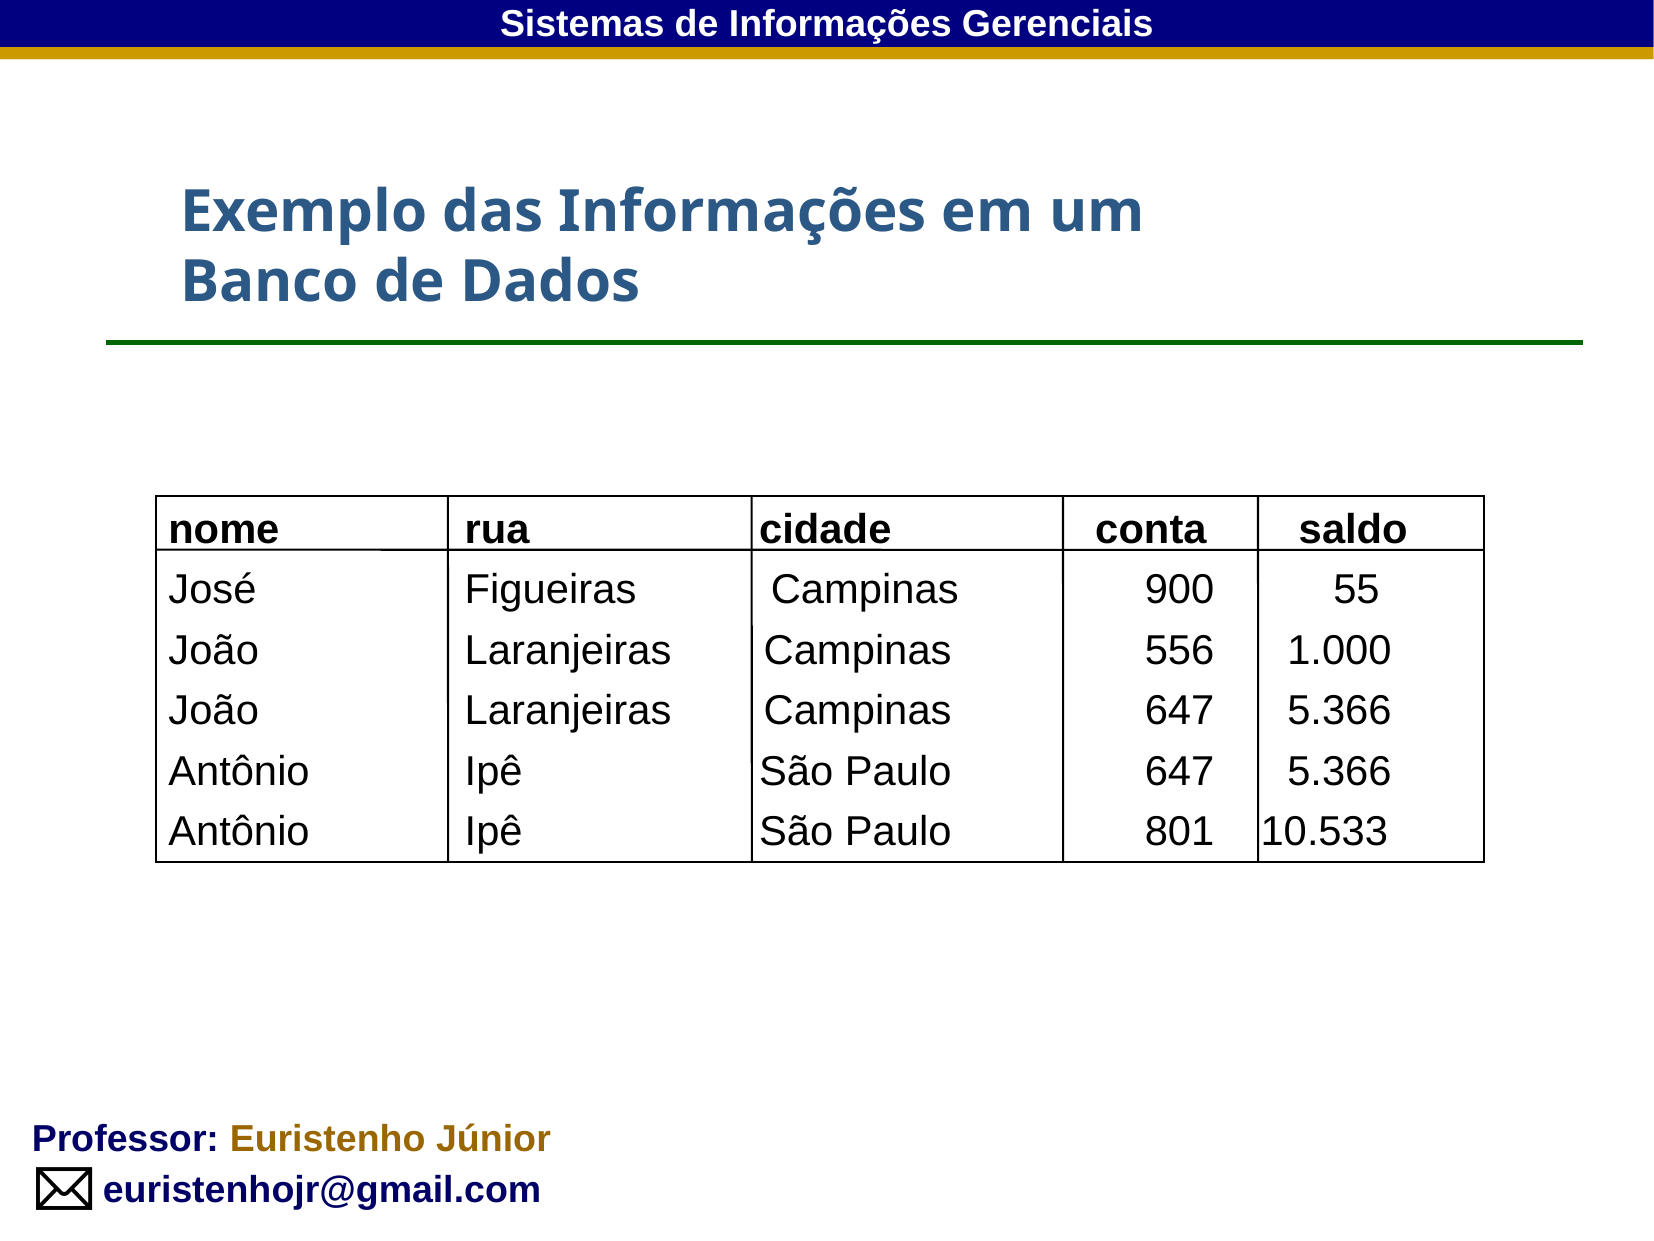

Empreendedorismo
Sistemas de Informações Gerenciais
Exemplo das Informações em um
Banco de Dados
nome 	 rua	 cidade	 conta	 saldo
José	 Figueiras 	 Campinas	 900	 55
João	 Laranjeiras Campinas 	 556	 1.000
João	 Laranjeiras Campinas 	 647	 5.366
Antônio	 Ipê 	 São Paulo	 647	 5.366
Antônio	 Ipê 	 São Paulo	 801 10.533
Professor: Euristenho Júnior
euristenhojr@gmail.com